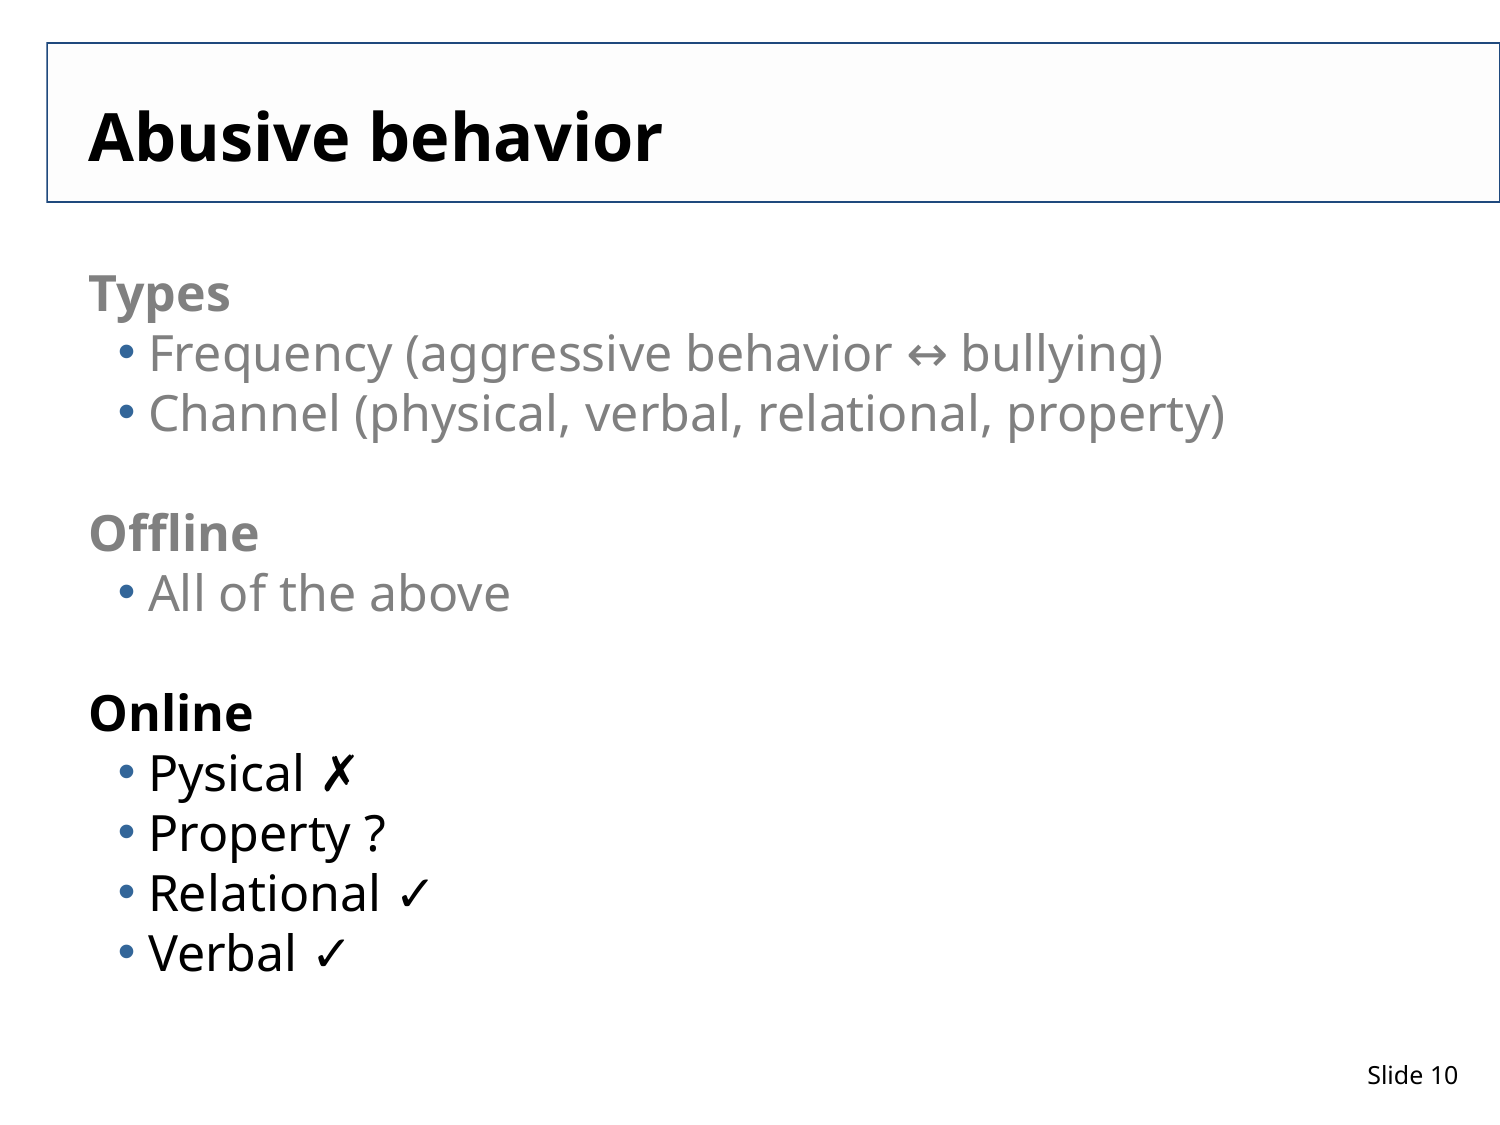

Abusive behavior
Types
Frequency (aggressive behavior ↔ bullying)
Channel (physical, verbal, relational, property)
Offline
All of the above
Online
Pysical ✗
Property ?
Relational ✓
Verbal ✓